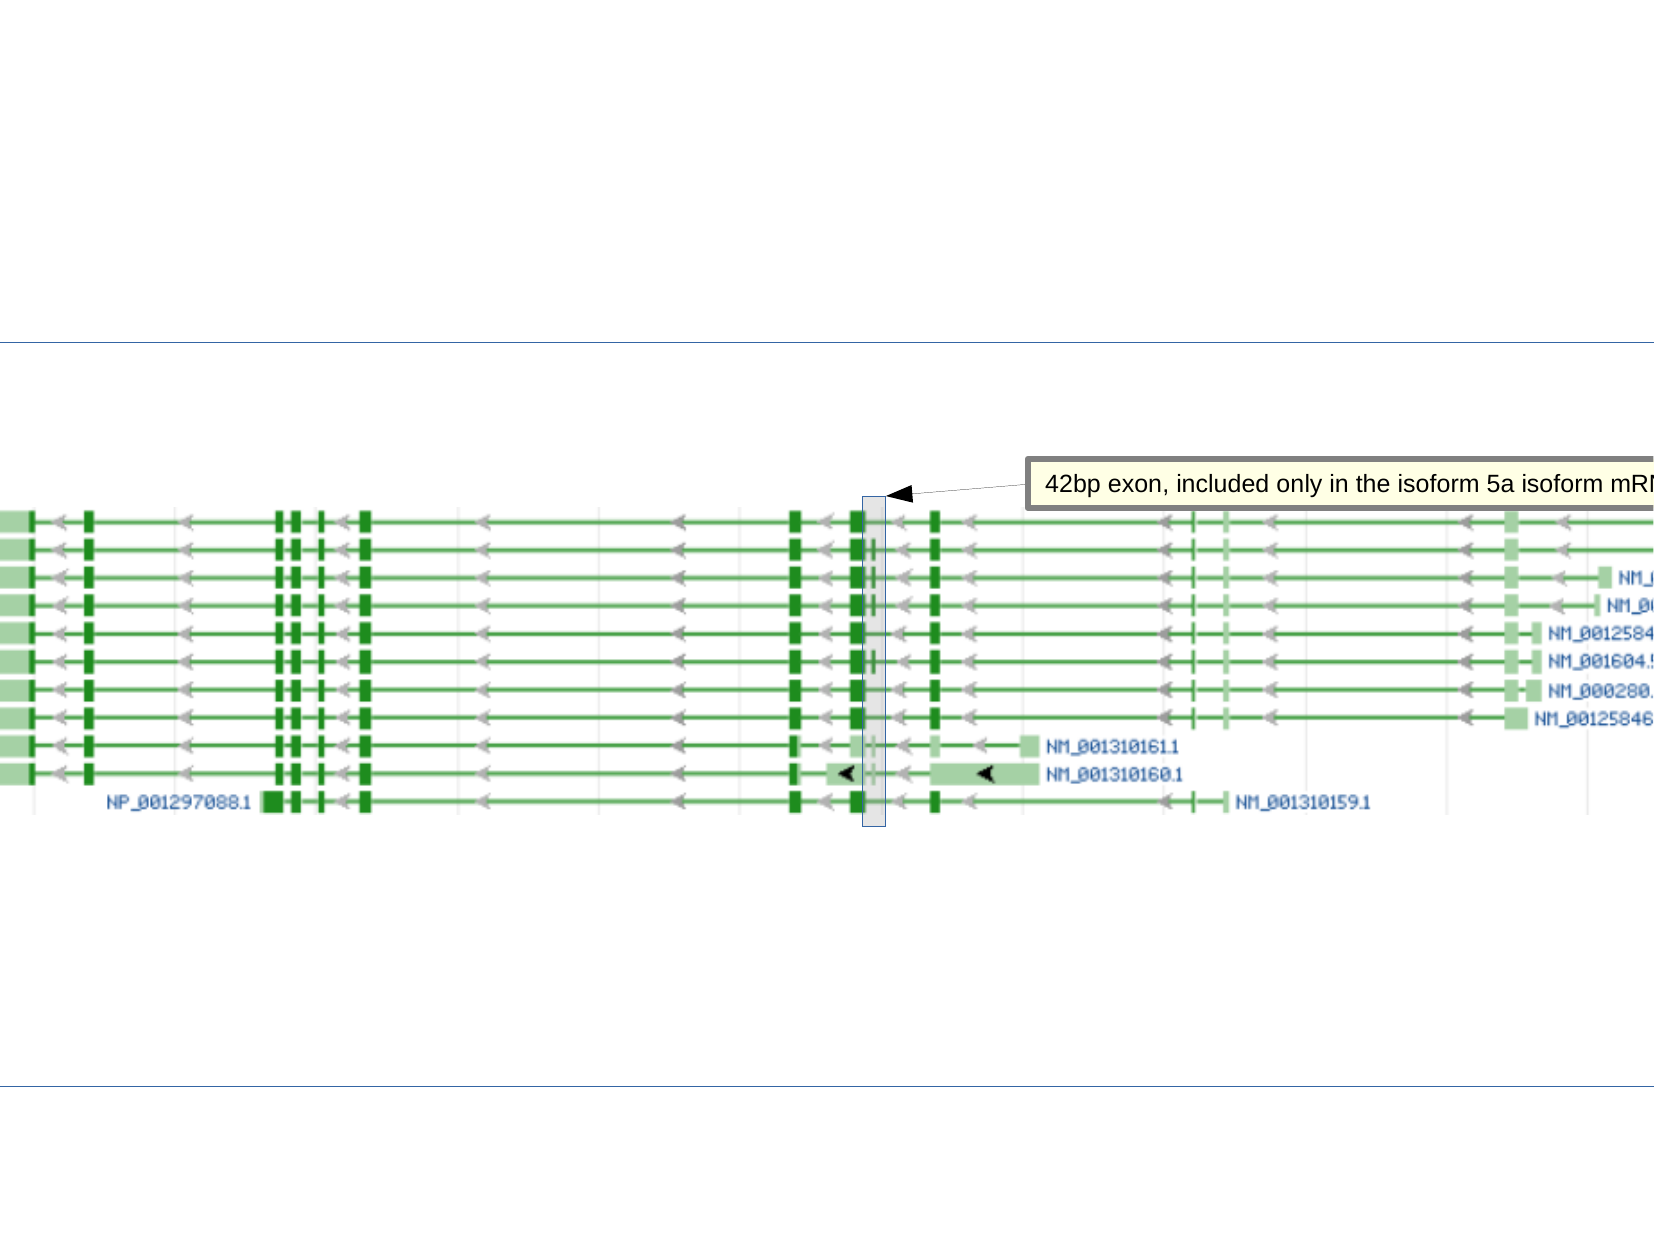

42bp exon, included only in the isoform 5a isoform mRNAs.